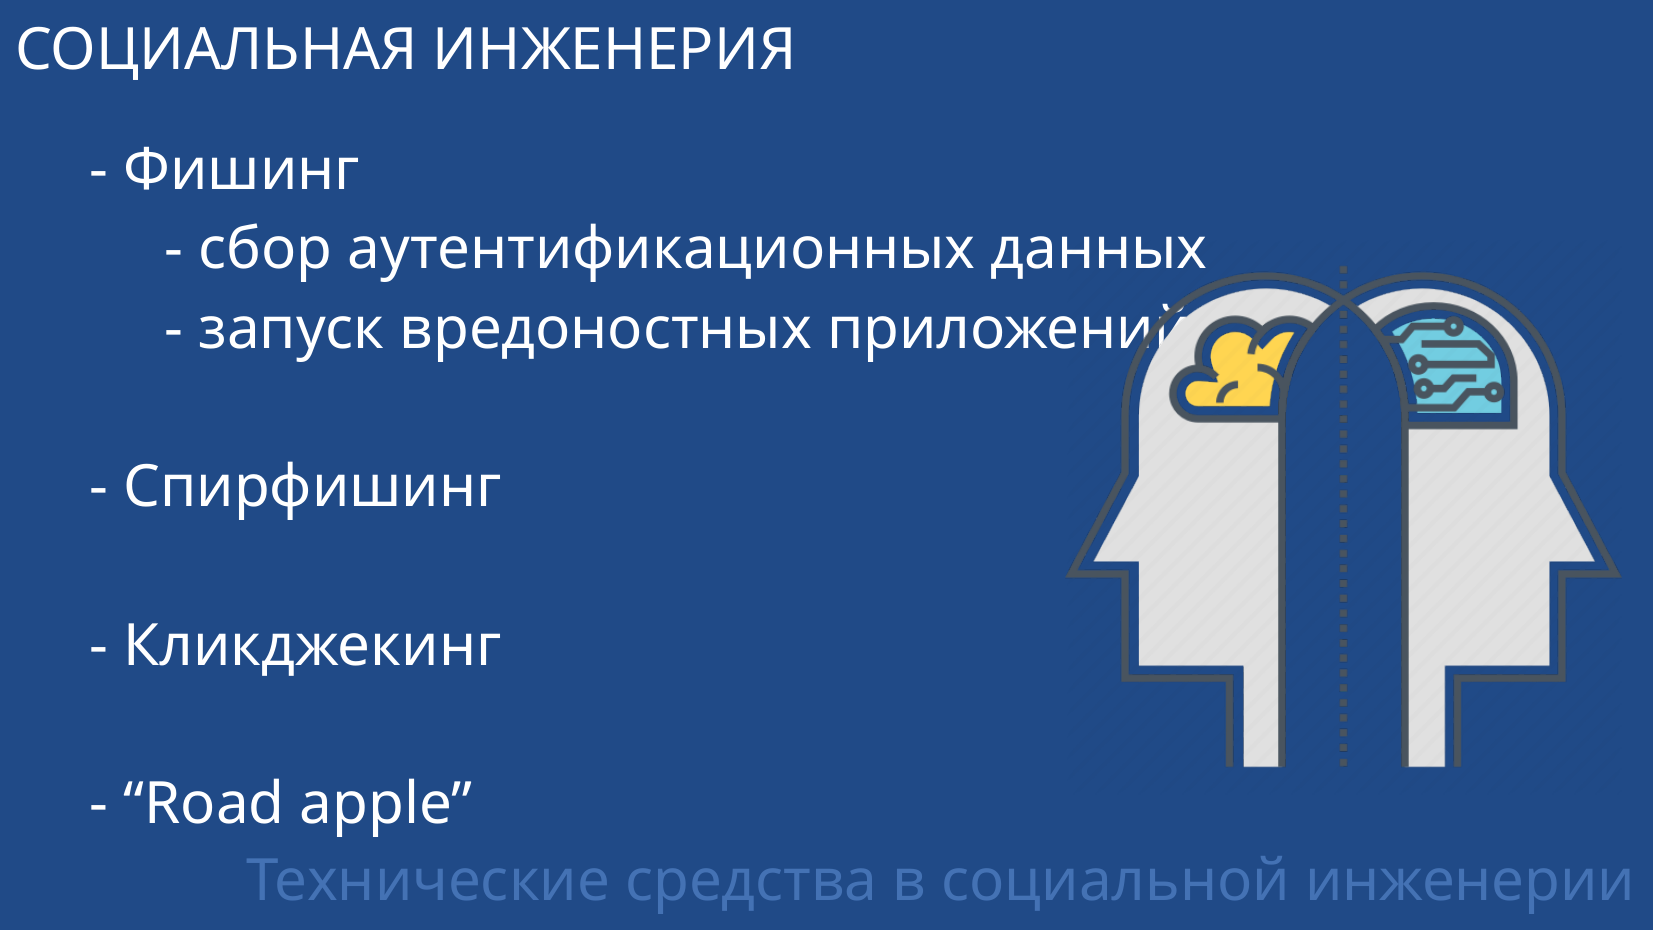

СОЦИАЛЬНАЯ ИНЖЕНЕРИЯ
- Фишинг
	- сбор аутентификационных данных
	- запуск вредоностных приложений
- Спирфишинг
- Кликджекинг
- “Road apple”
Технические средства в социальной инженерии